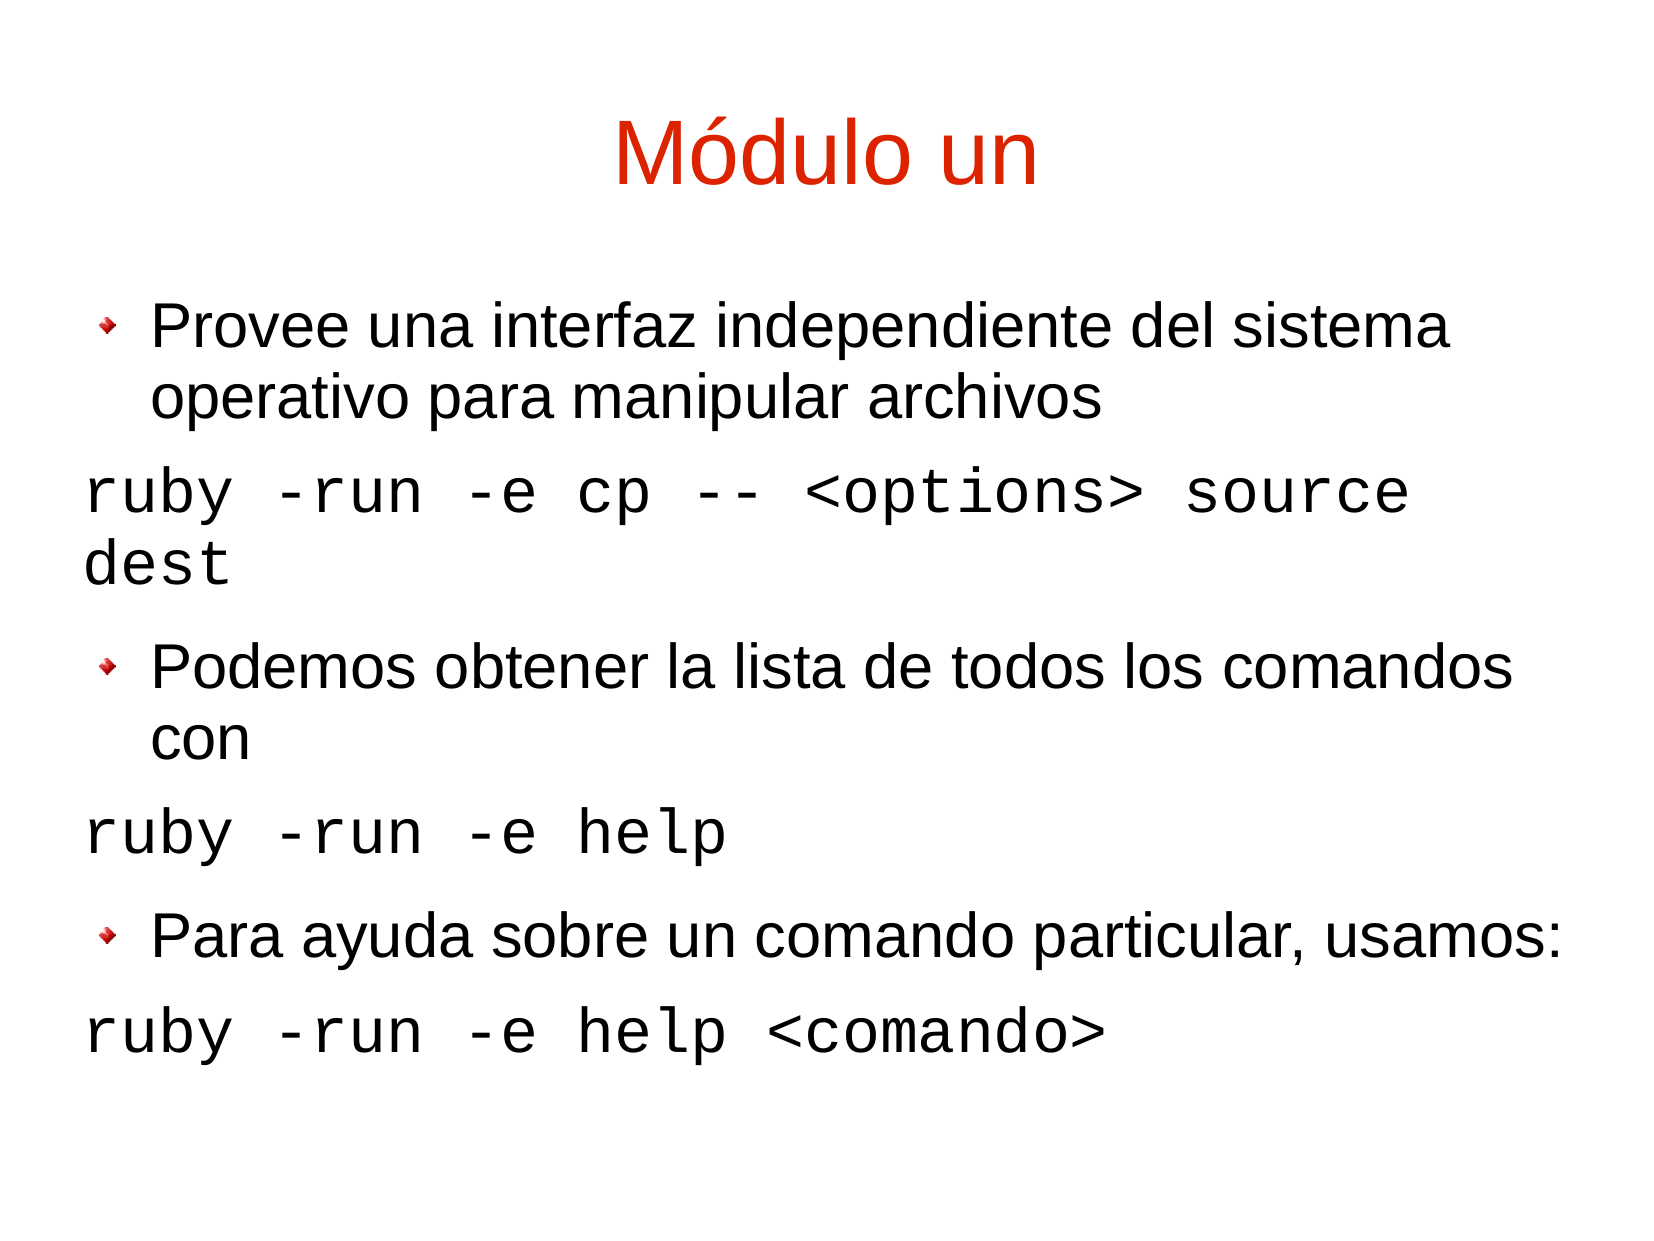

# Módulo un
Provee una interfaz independiente del sistema operativo para manipular archivos
ruby -run -e cp -- <options> source dest
Podemos obtener la lista de todos los comandos con
ruby -run -e help
Para ayuda sobre un comando particular, usamos:
ruby -run -e help <comando>